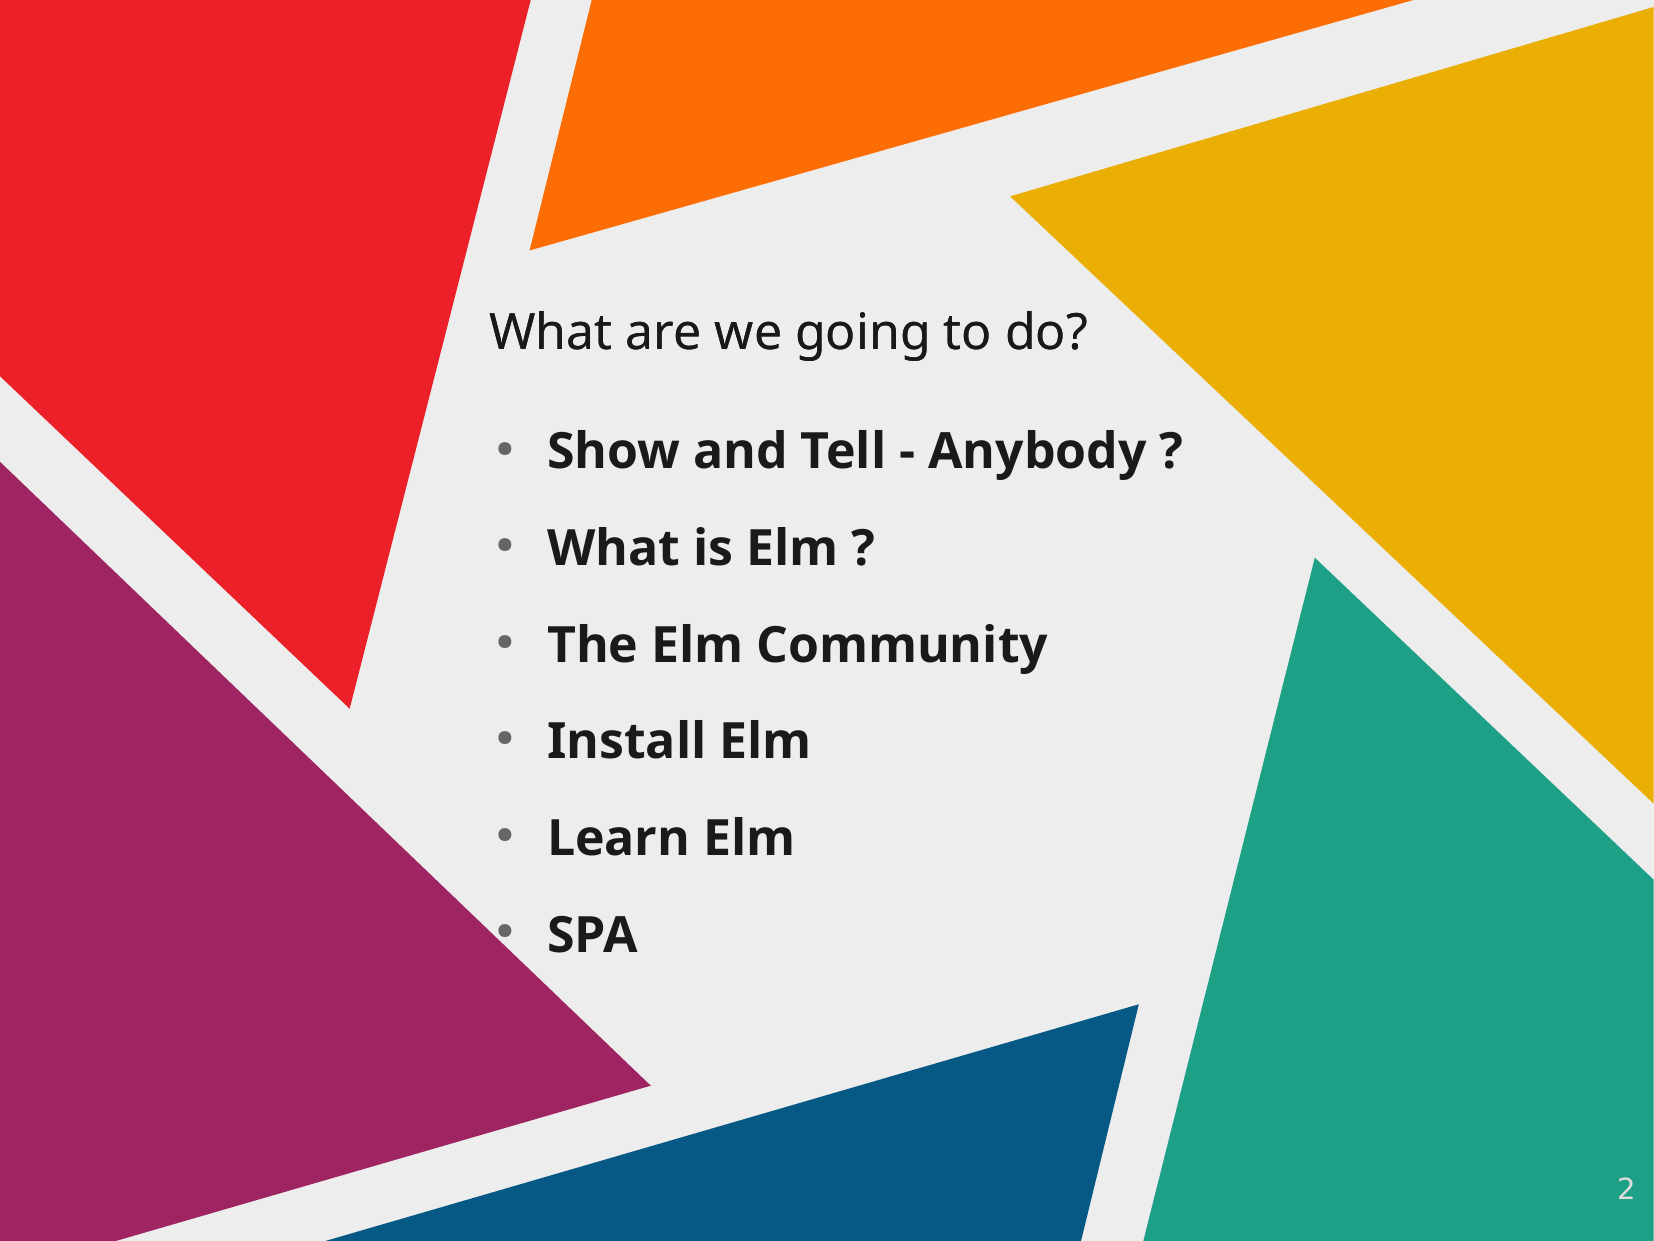

# What are we going to do?
What are we going to do?
Show and Tell - Anybody ?
What is Elm ?
The Elm Community
Install Elm
Learn Elm
SPA
2